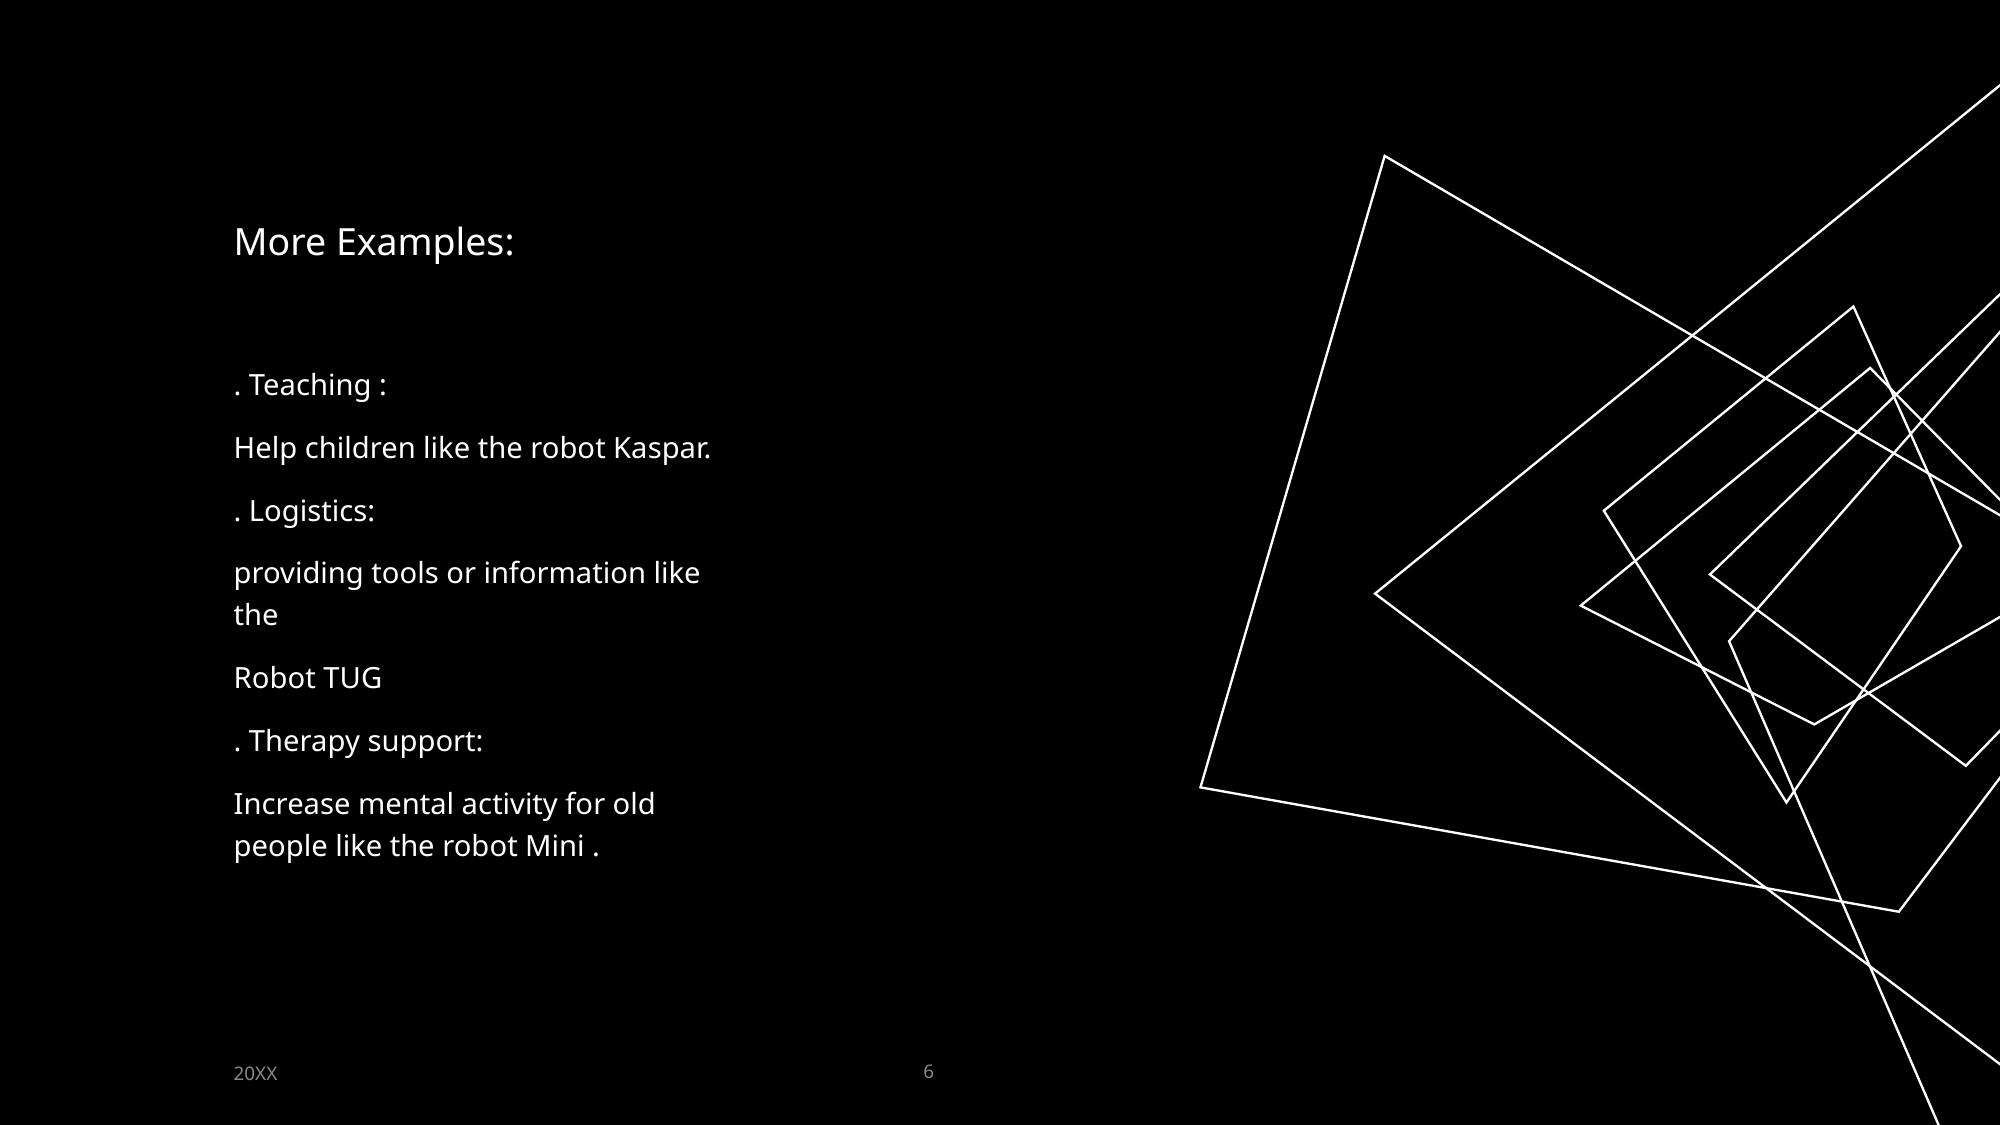

# More Examples:
. Teaching :
Help children like the robot Kaspar.
. Logistics:
providing tools or information like the
Robot TUG
. Therapy support:
Increase mental activity for old people like the robot Mini .
20XX